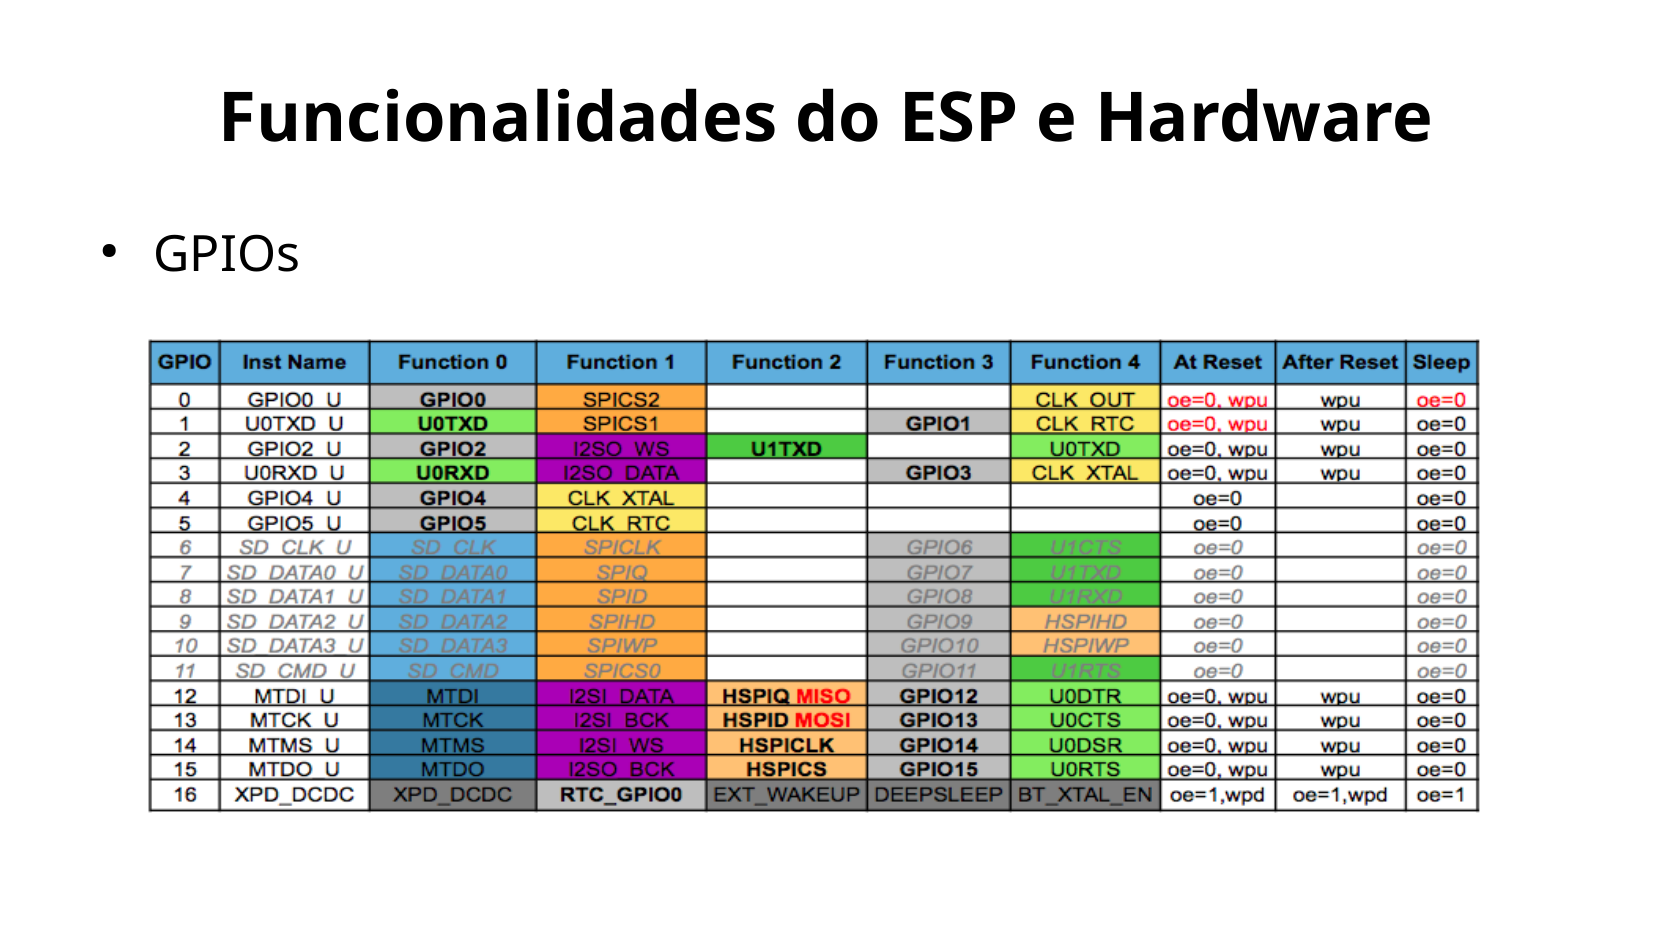

# Funcionalidades do ESP e Hardware
GPIOs